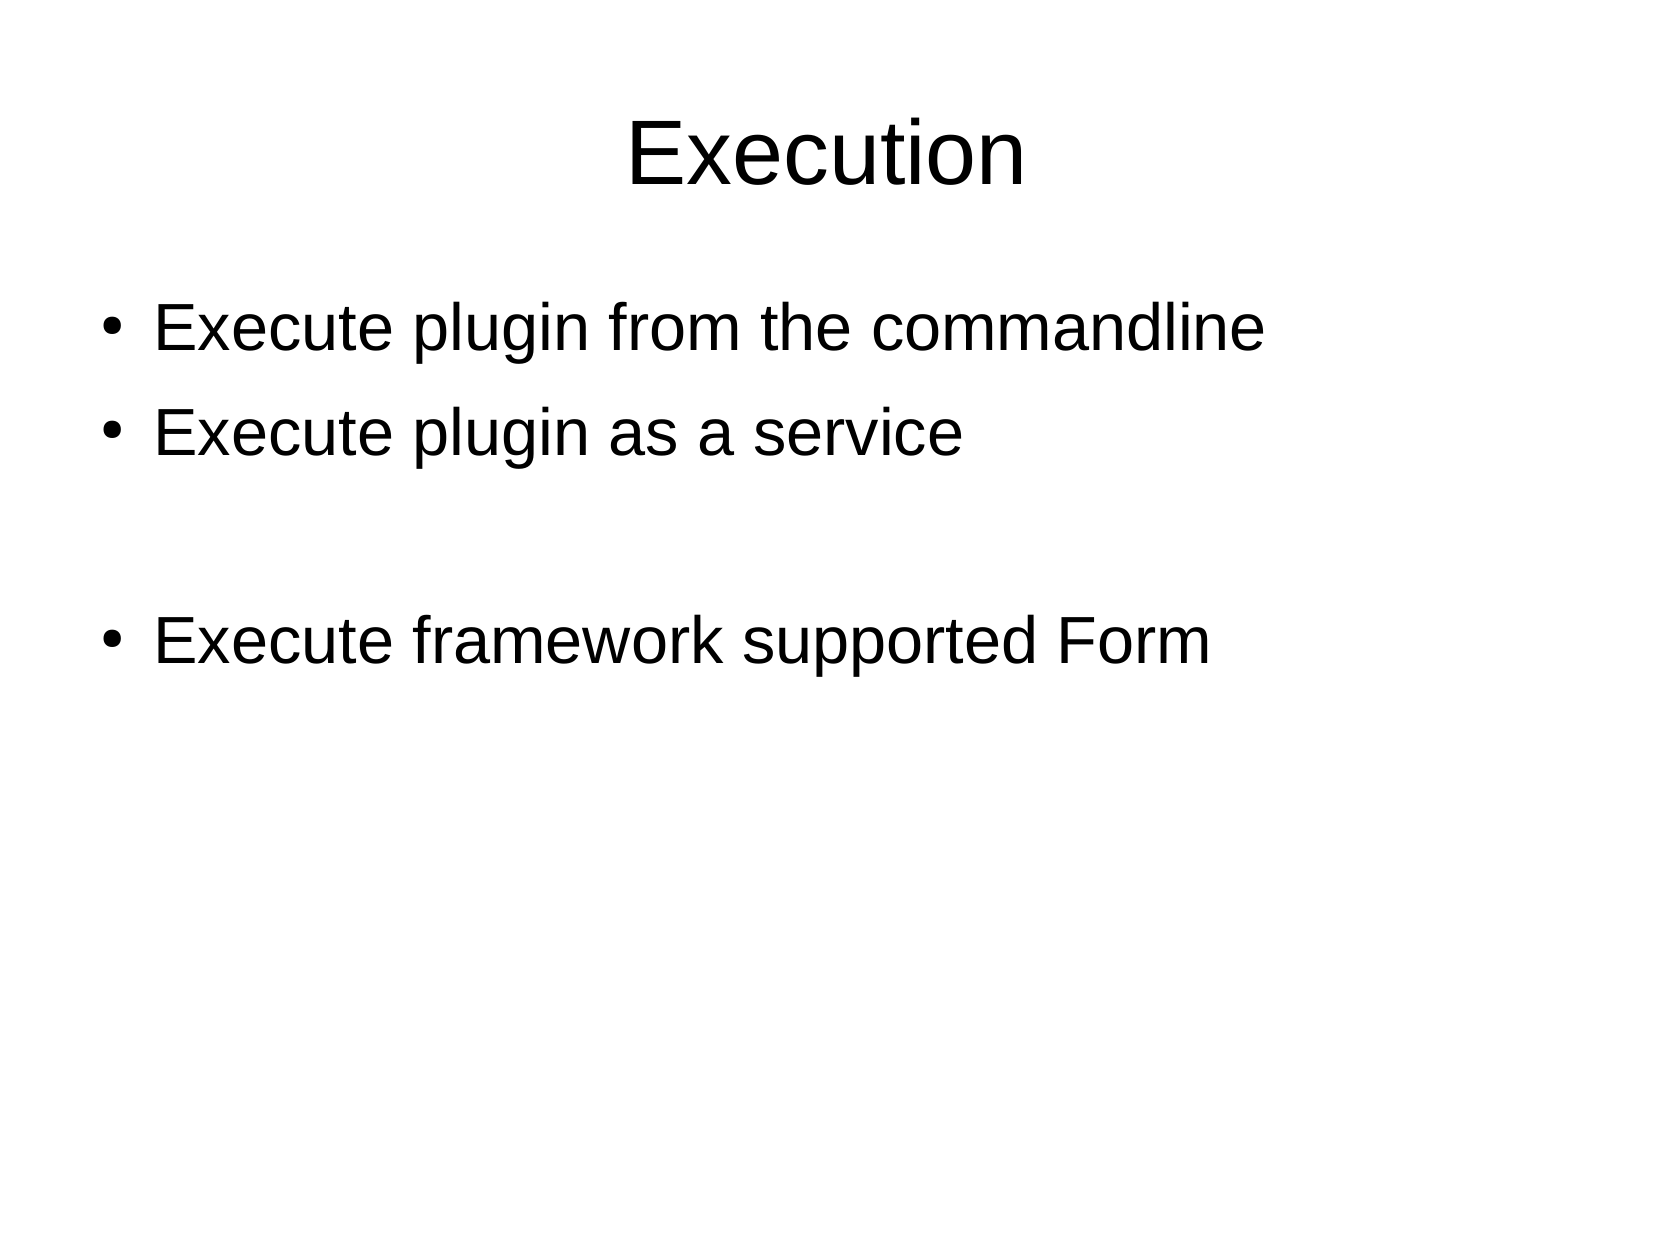

# Execution
Execute plugin from the commandline
Execute plugin as a service
Execute framework supported Form